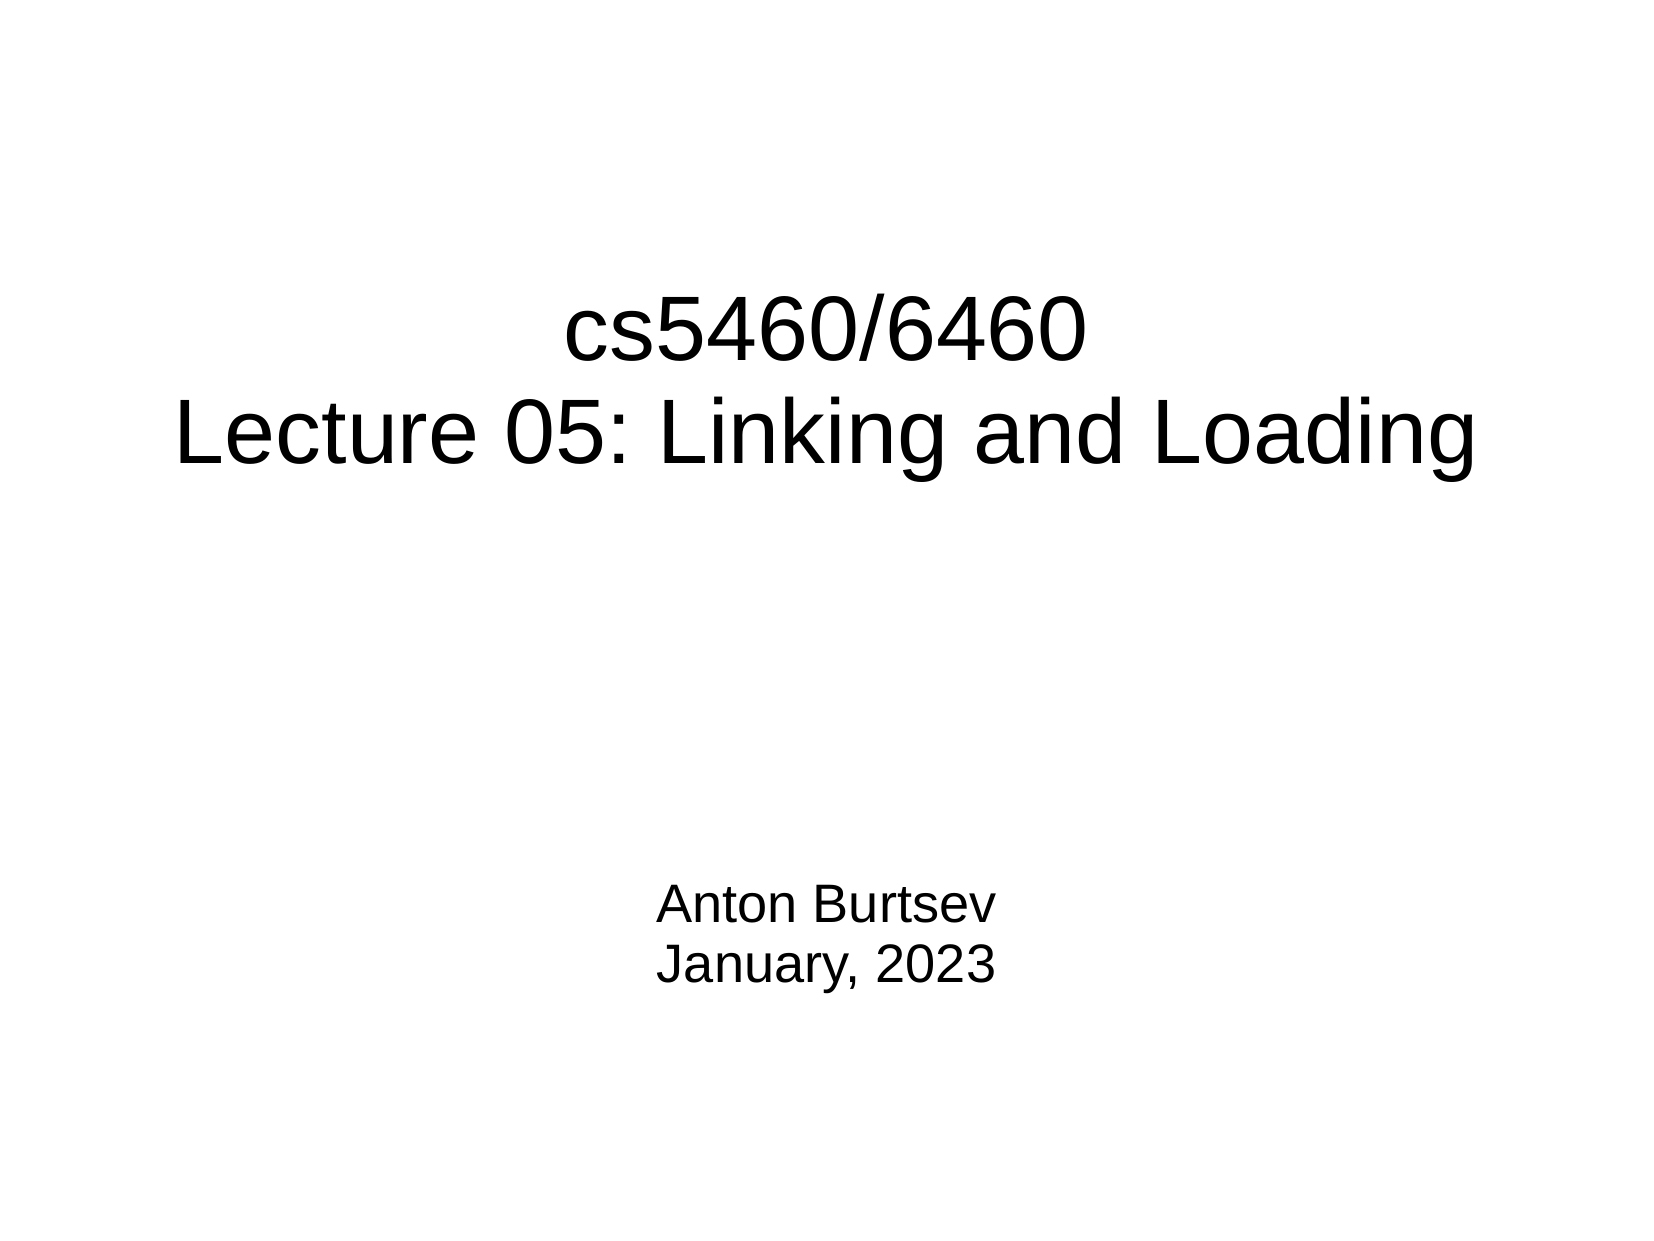

# cs5460/6460 Lecture 05: Linking and Loading
Anton Burtsev
January, 2023